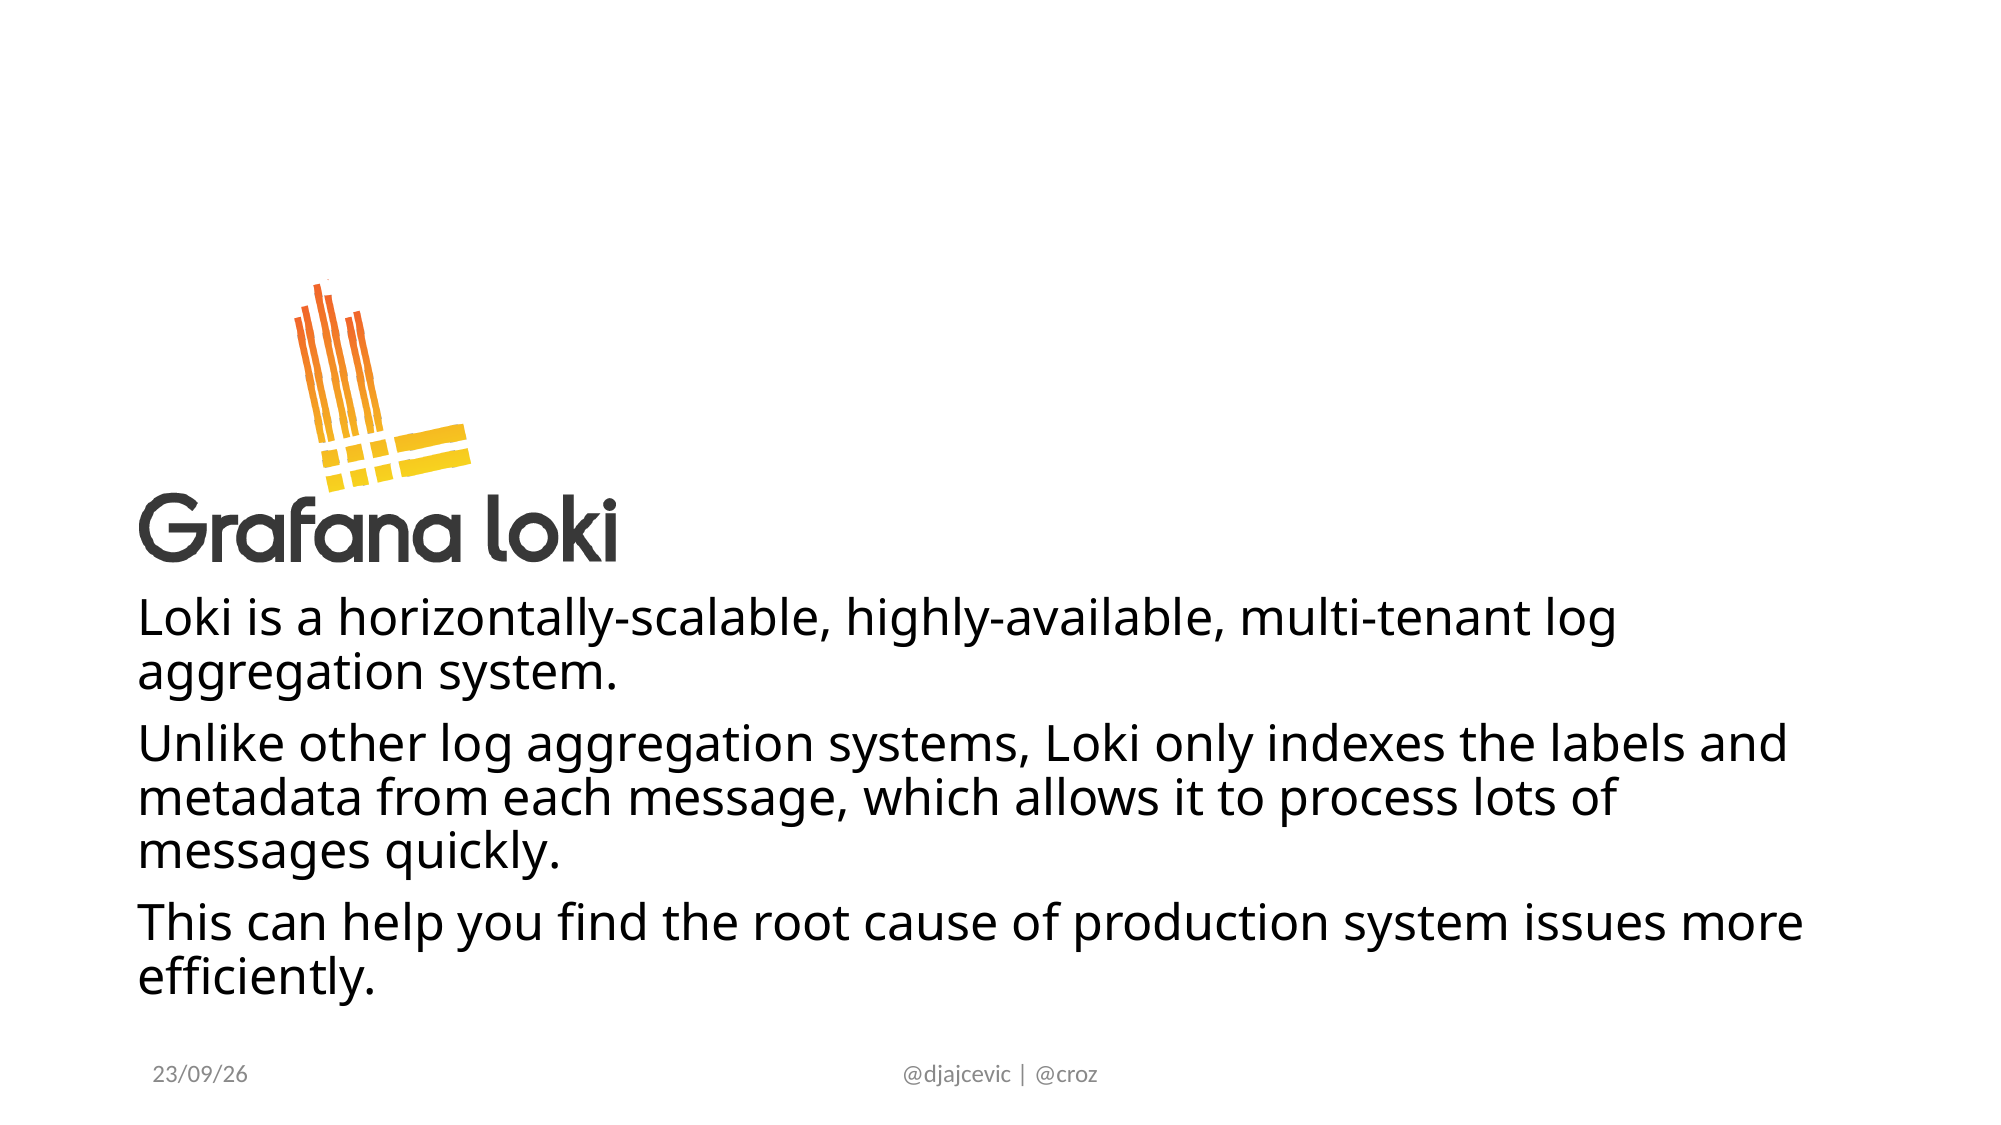

#
Loki is a horizontally-scalable, highly-available, multi-tenant log aggregation system.
Unlike other log aggregation systems, Loki only indexes the labels and metadata from each message, which allows it to process lots of messages quickly.
This can help you find the root cause of production system issues more efficiently.
@djajcevic | @croz